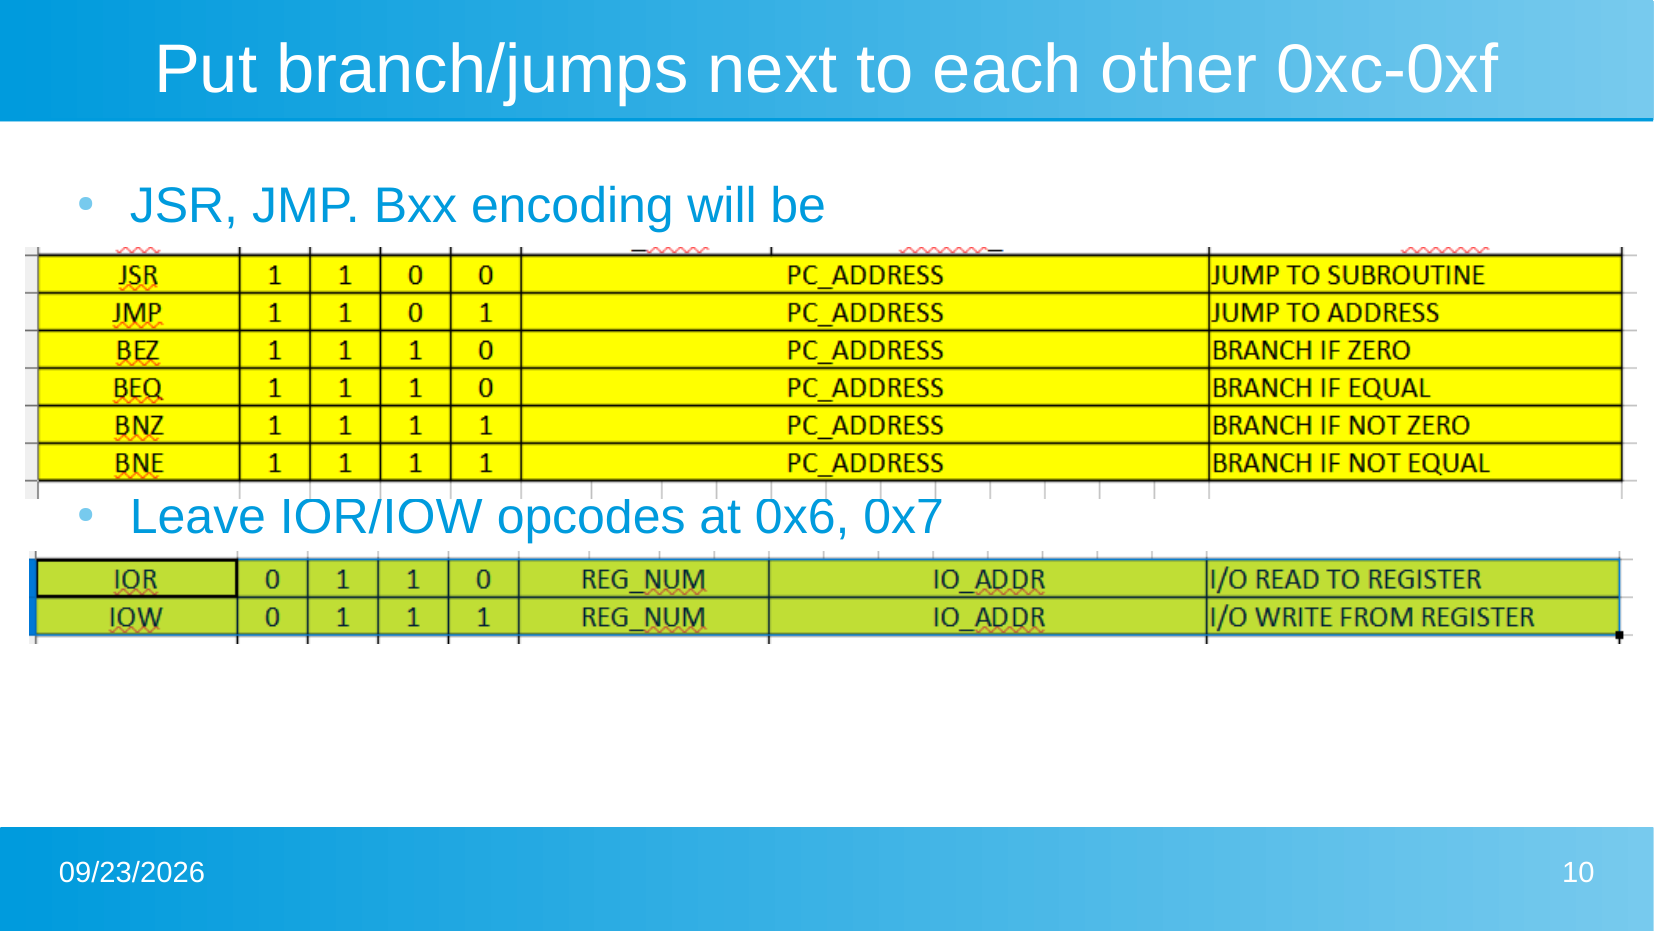

# Put branch/jumps next to each other 0xc-0xf
JSR, JMP. Bxx encoding will be
Leave IOR/IOW opcodes at 0x6, 0x7
10